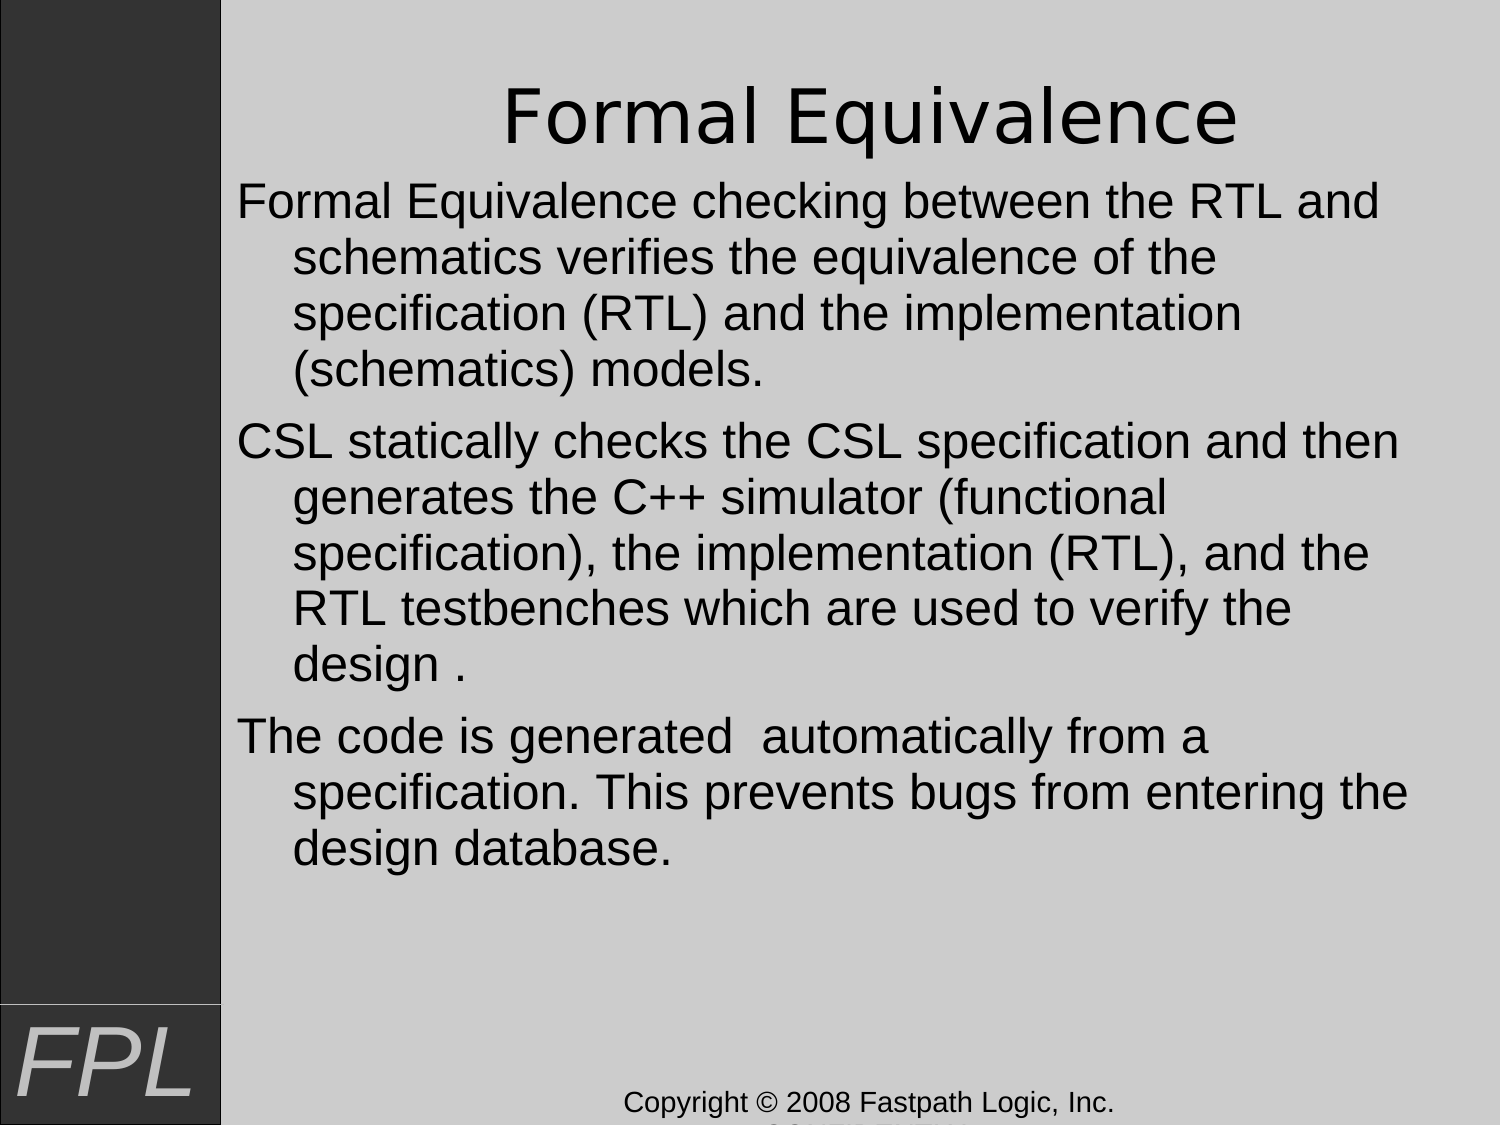

# Formal Equivalence
Formal Equivalence checking between the RTL and schematics verifies the equivalence of the specification (RTL) and the implementation (schematics) models.
CSL statically checks the CSL specification and then generates the C++ simulator (functional specification), the implementation (RTL), and the RTL testbenches which are used to verify the design .
The code is generated automatically from a specification. This prevents bugs from entering the design database.